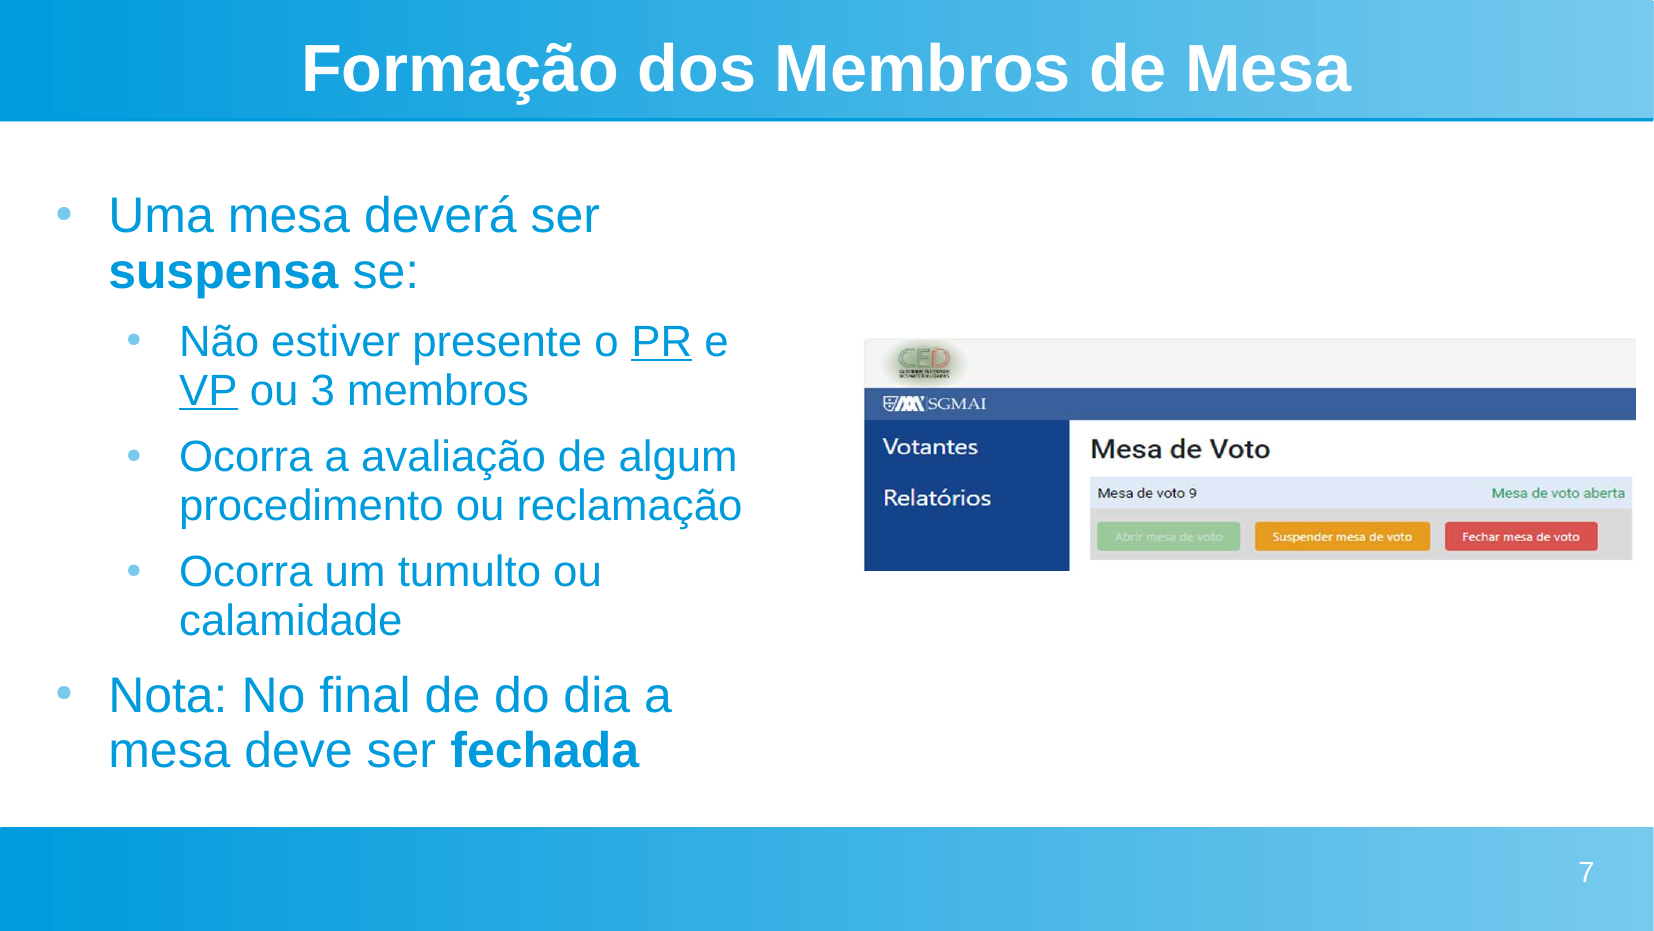

# Formação dos Membros de Mesa
Uma mesa deverá ser suspensa se:
Não estiver presente o PR e VP ou 3 membros
Ocorra a avaliação de algum procedimento ou reclamação
Ocorra um tumulto ou calamidade
Nota: No final de do dia a mesa deve ser fechada
7